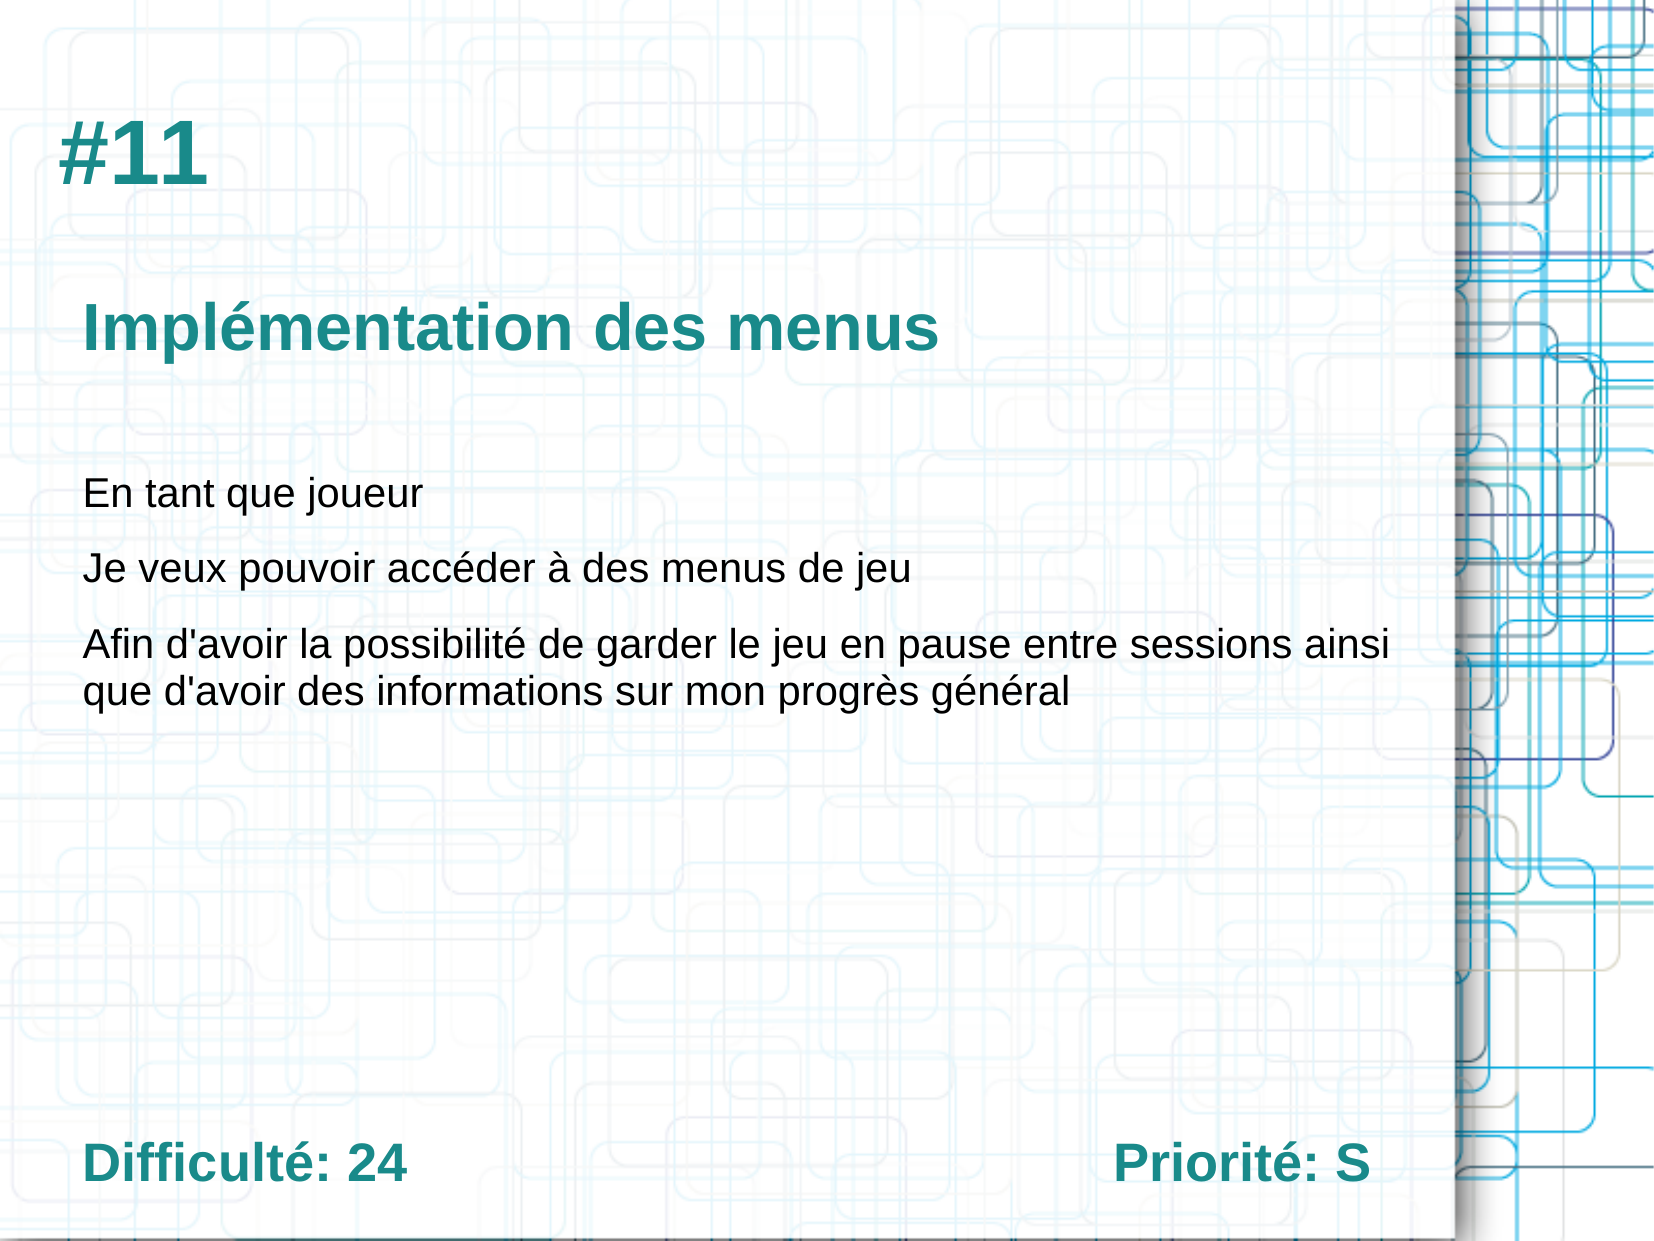

# #11
Implémentation des menus
En tant que joueur
Je veux pouvoir accéder à des menus de jeu
Afin d'avoir la possibilité de garder le jeu en pause entre sessions ainsi que d'avoir des informations sur mon progrès général
Difficulté: 24 Priorité: S